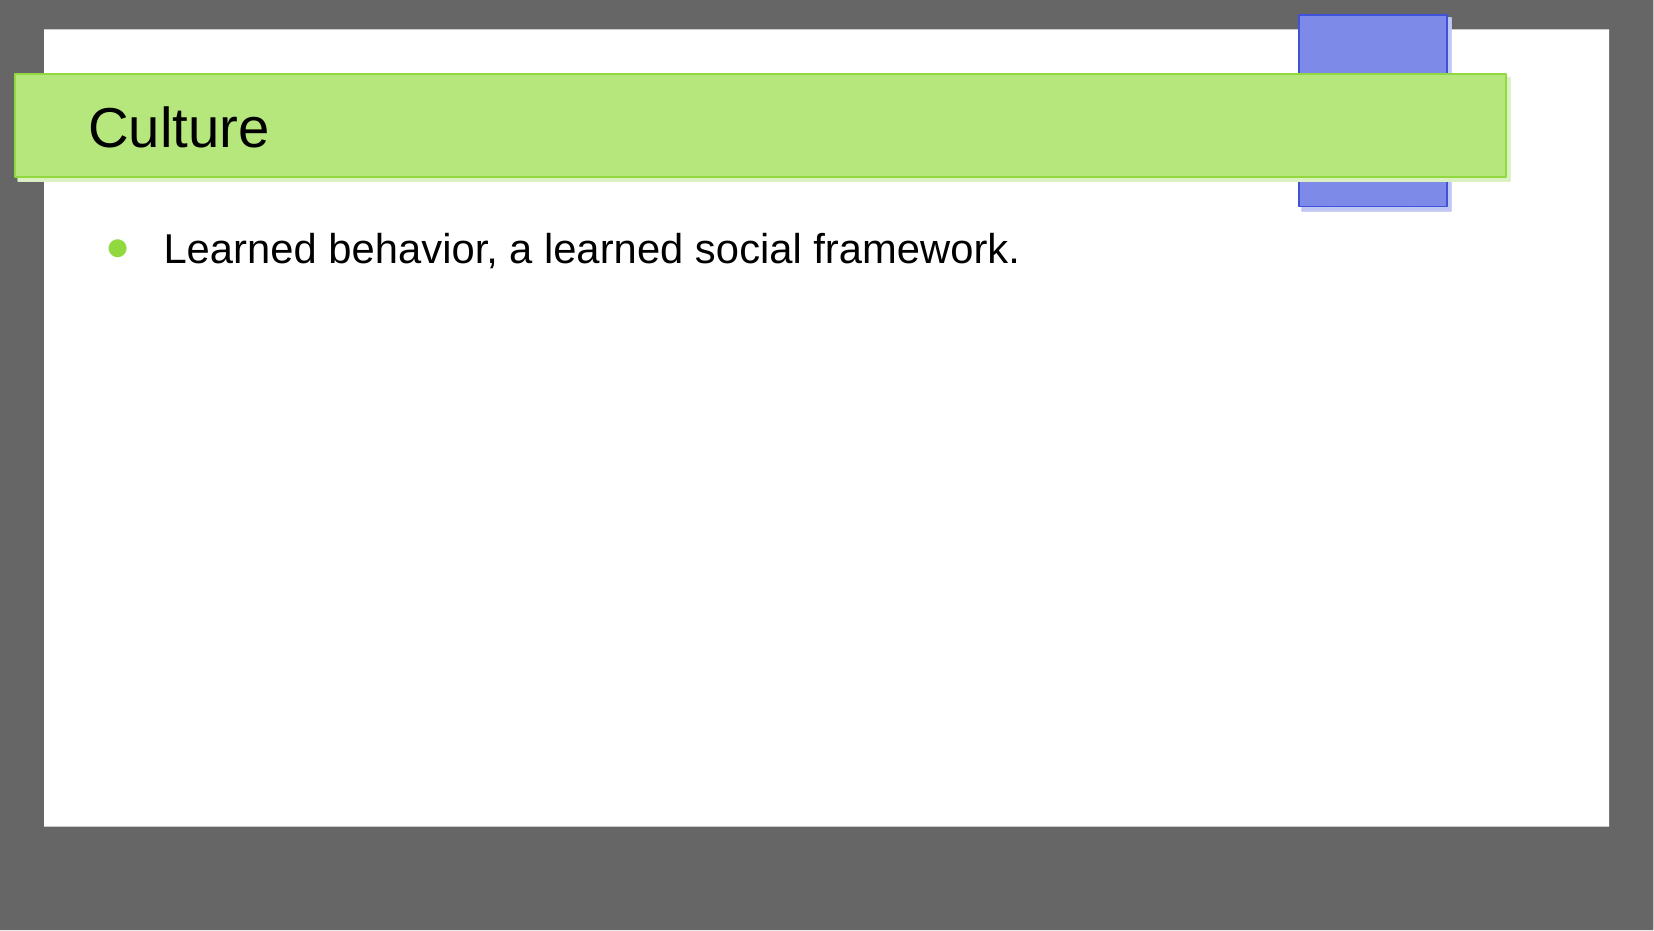

Culture
Learned behavior, a learned social framework.